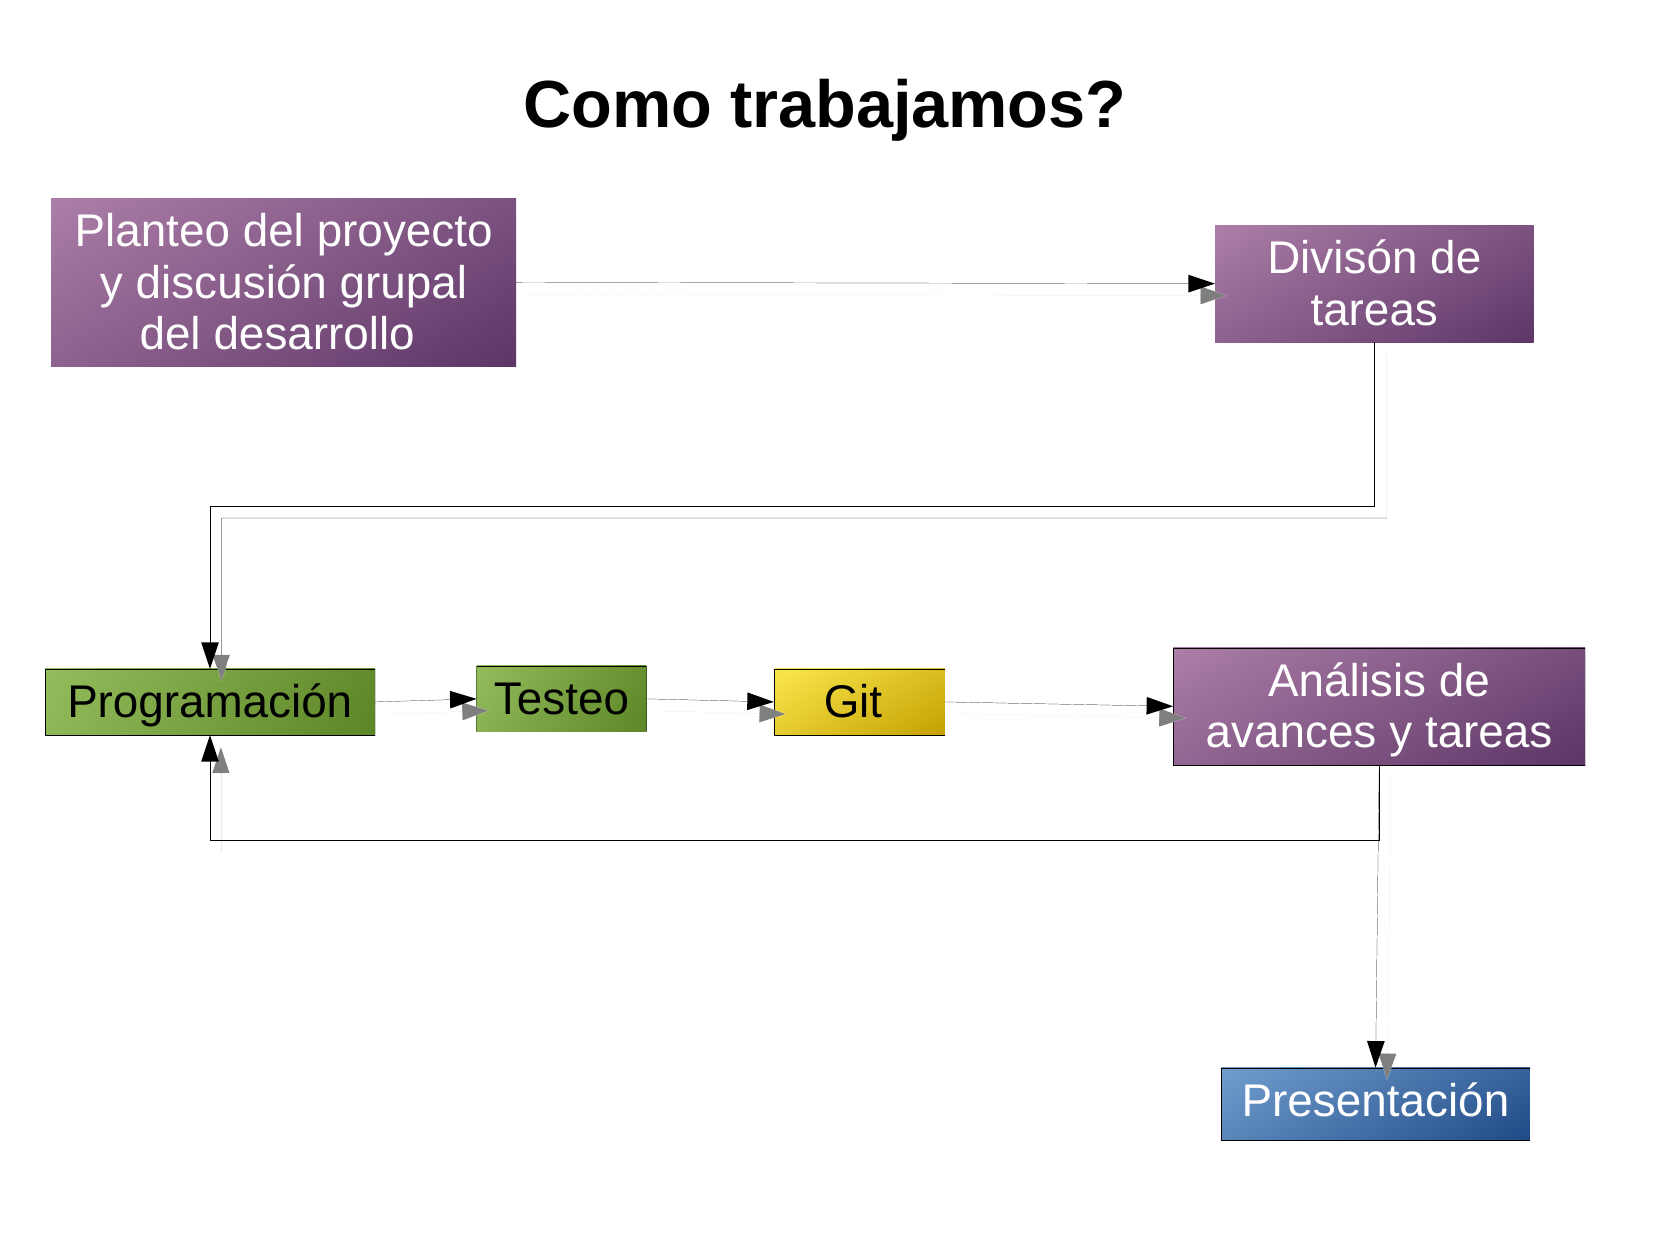

Como trabajamos?
Planteo del proyecto y discusión grupal del desarrollo
Divisón de tareas
Programación
Análisis de avances y tareas
Testeo
Git
Presentación